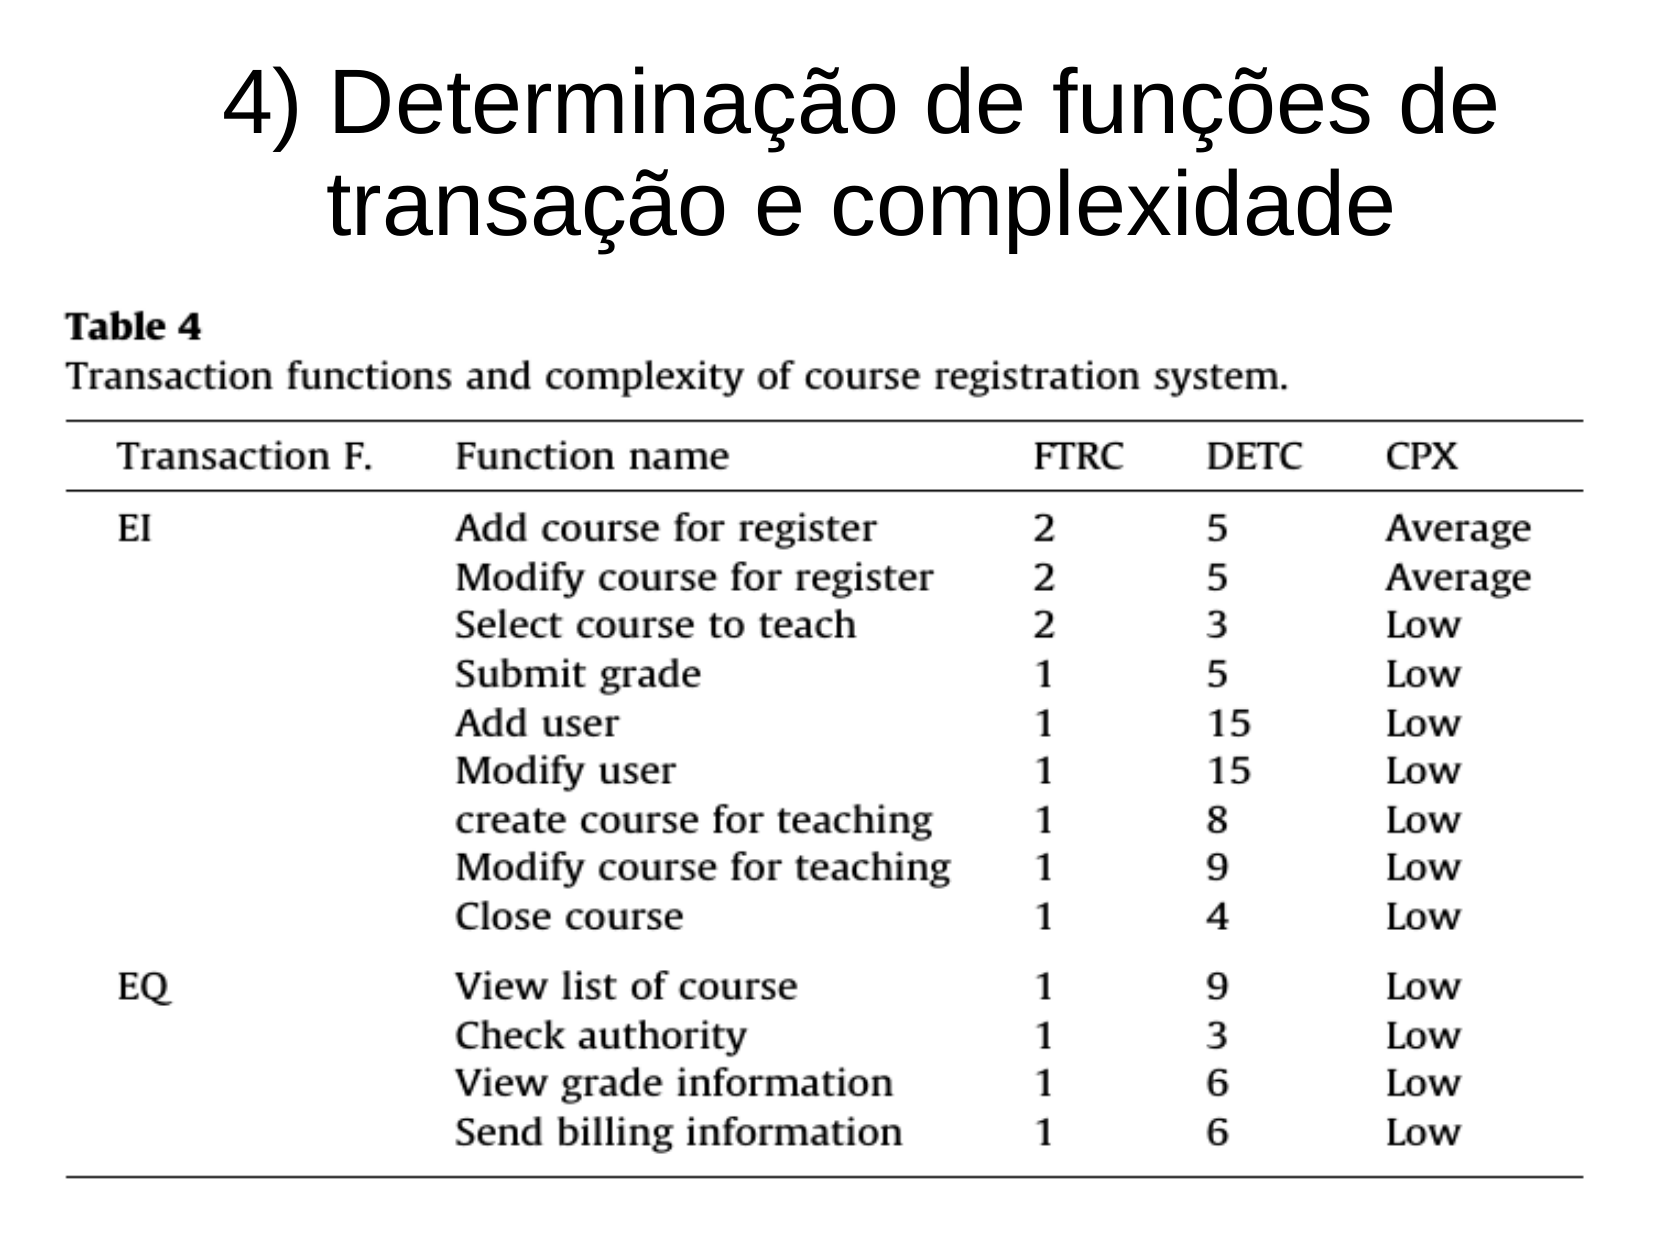

# 4) Determinação de funções de transação e complexidade